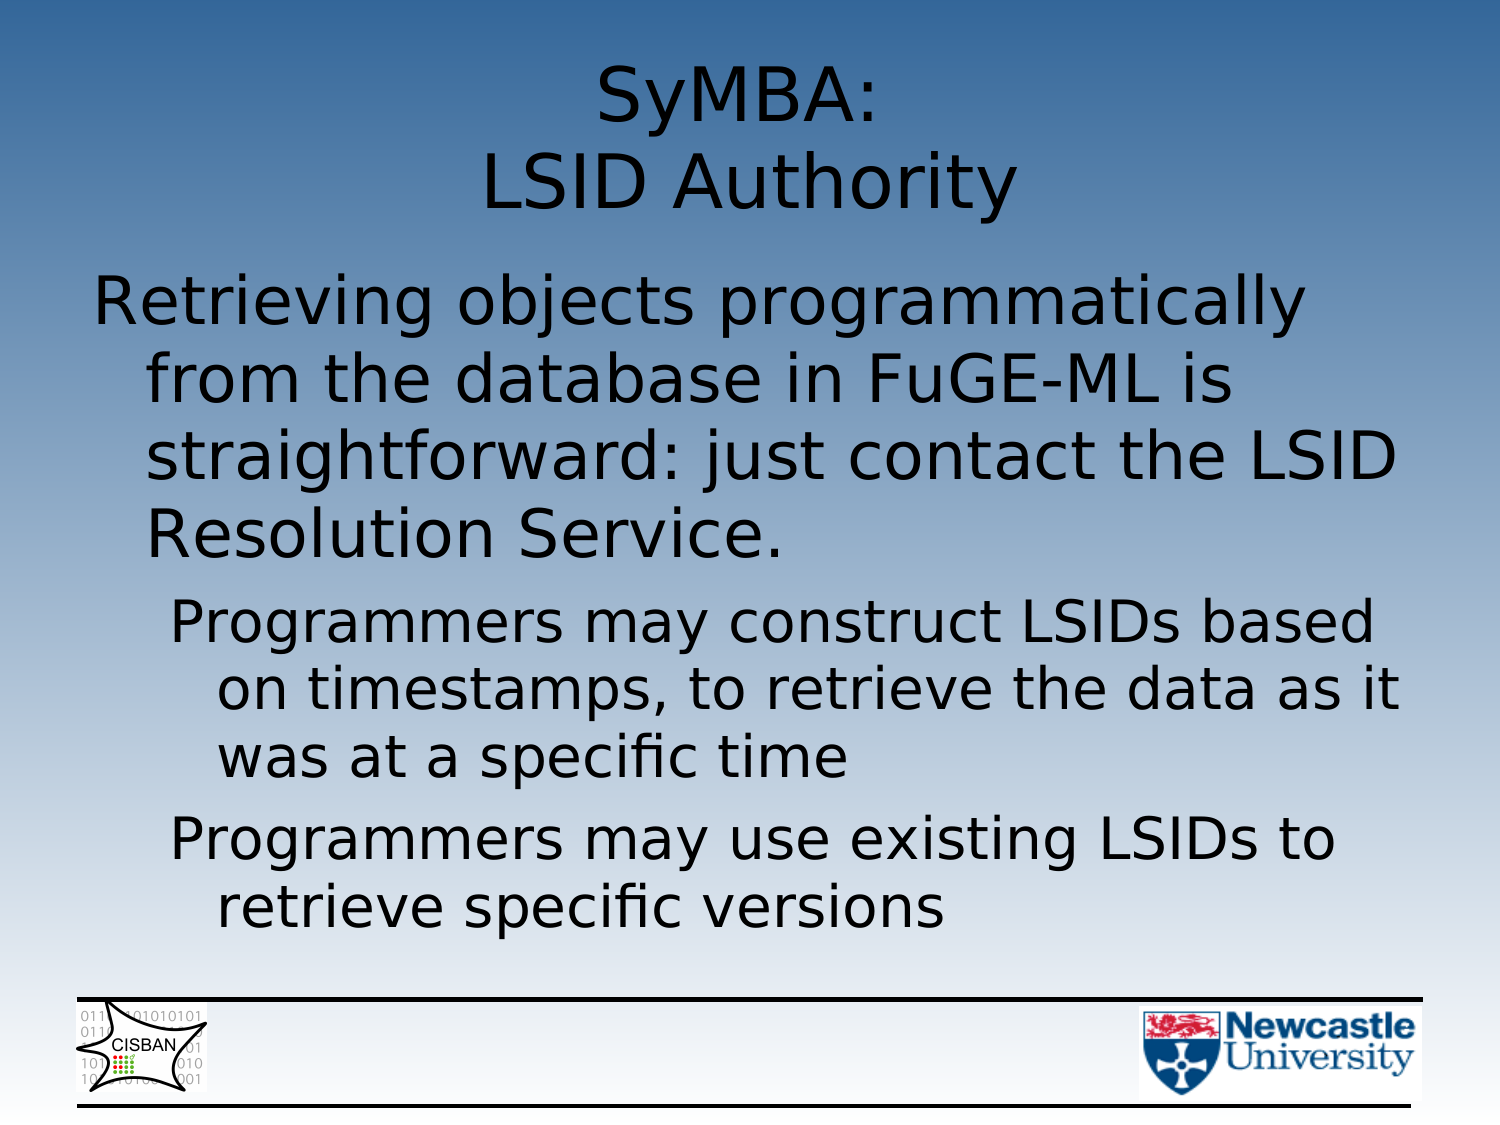

# SyMBA: LSID Authority
Retrieving objects programmatically from the database in FuGE-ML is straightforward: just contact the LSID Resolution Service.
Programmers may construct LSIDs based on timestamps, to retrieve the data as it was at a specific time
Programmers may use existing LSIDs to retrieve specific versions